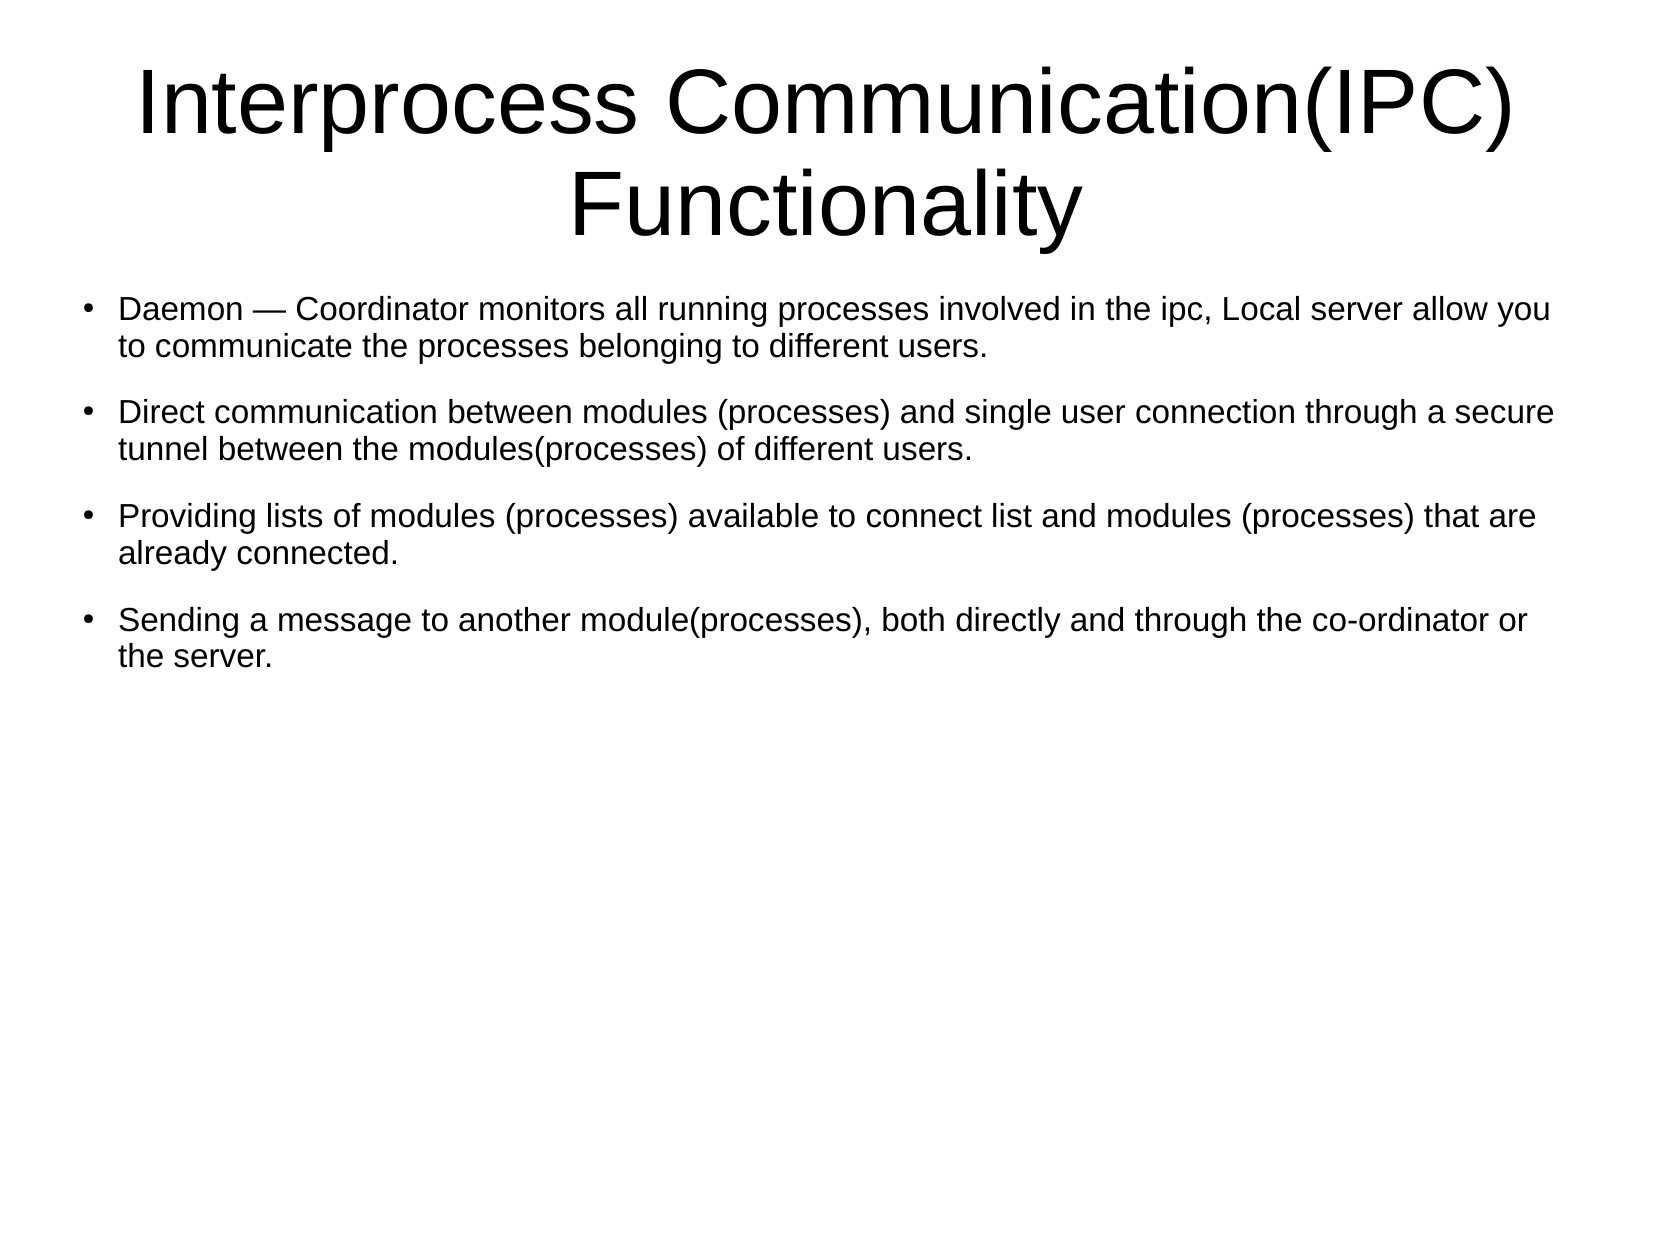

# Interprocess Communication(IPC) Functionality
Daemon — Coordinator monitors all running processes involved in the ipc, Local server allow you to communicate the processes belonging to different users.
Direct communication between modules (processes) and single user connection through a secure tunnel between the modules(processes) of different users.
Providing lists of modules (processes) available to connect list and modules (processes) that are already connected.
Sending a message to another module(processes), both directly and through the co-ordinator or the server.